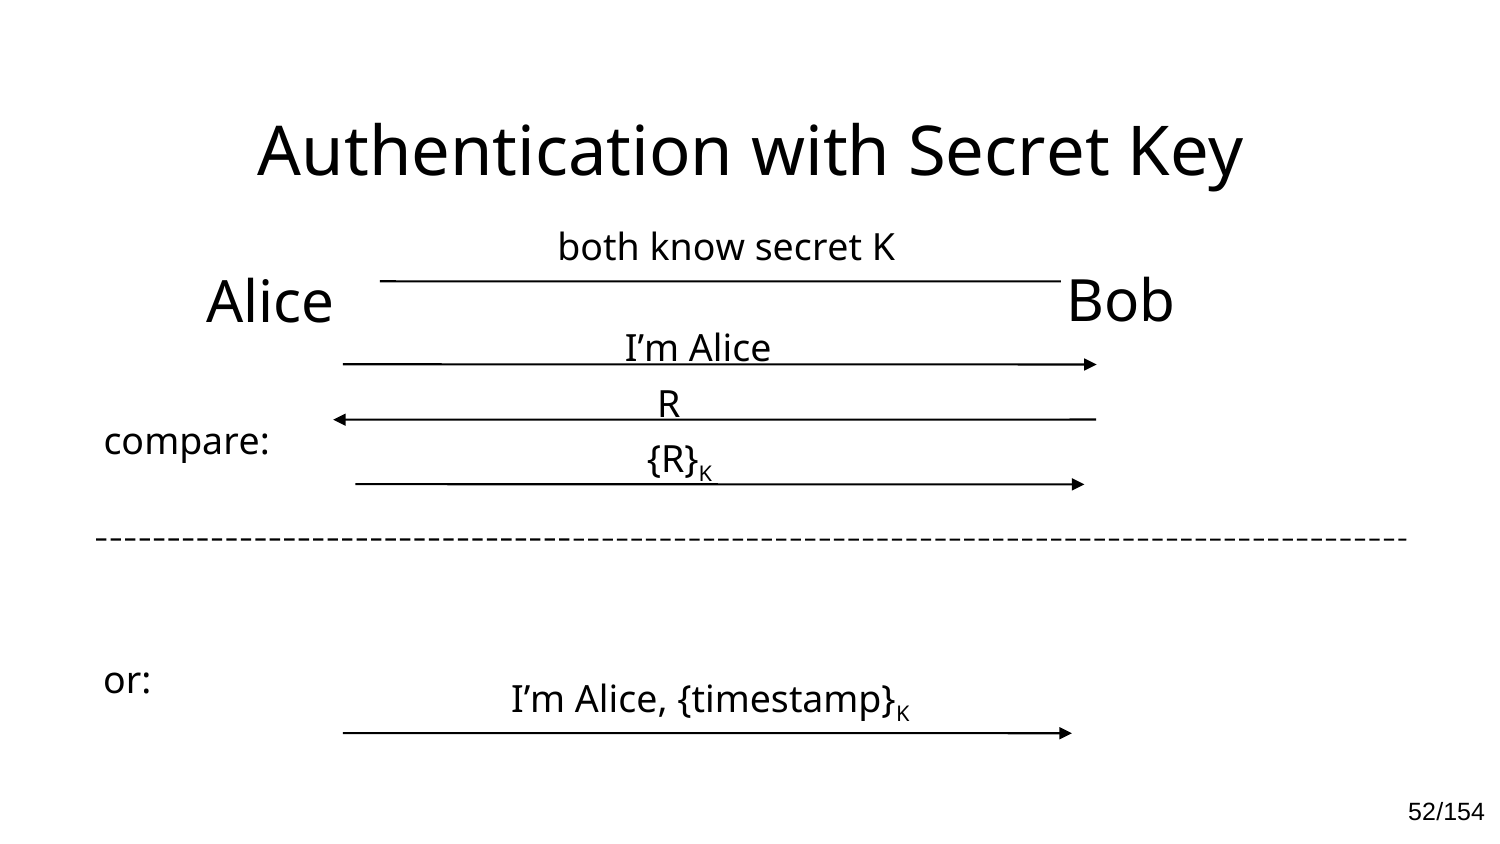

# Authentication with Secret Key
both know secret K
Bob
Alice
I’m Alice
R
compare:
{R}K
or:
I’m Alice, {timestamp}K